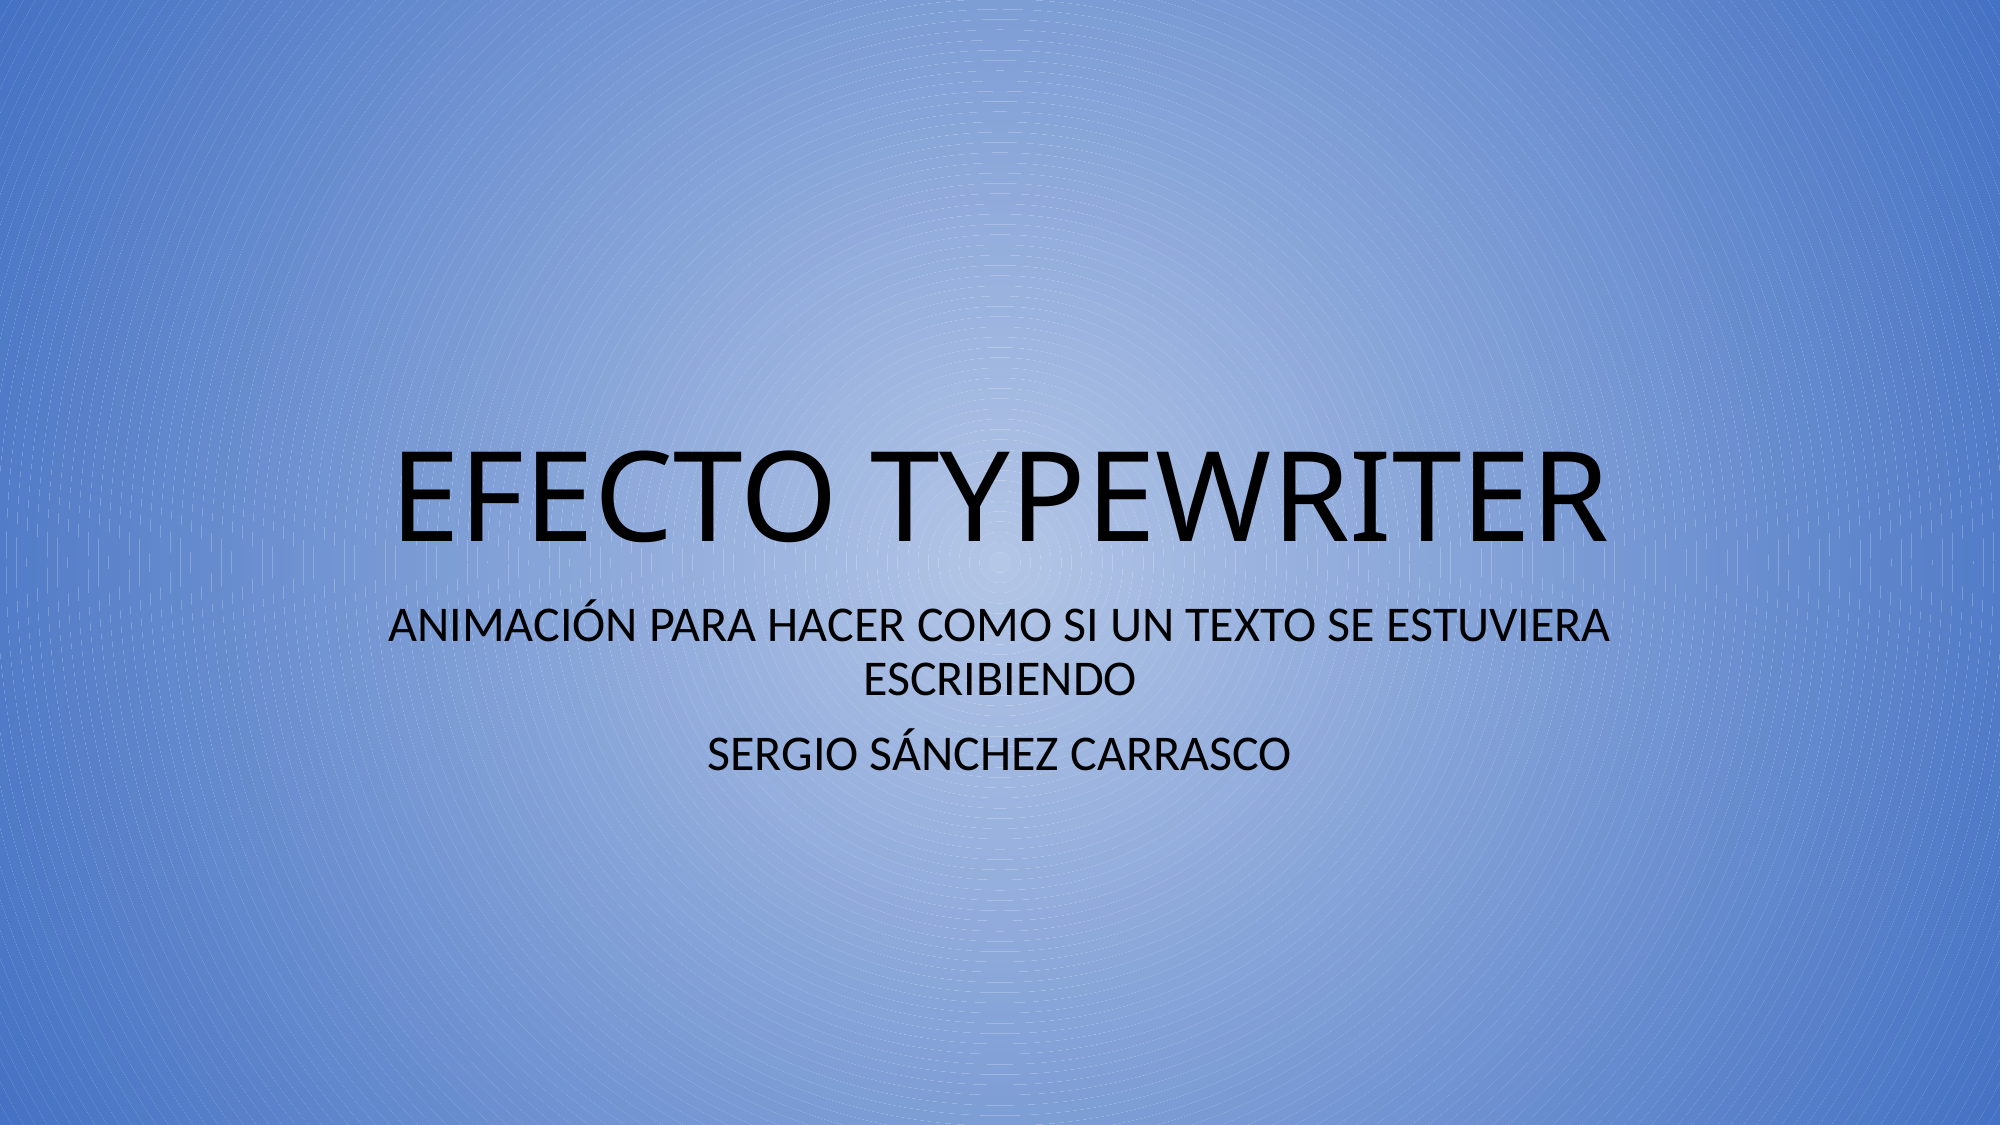

# EFECTO TYPEWRITER
ANIMACIÓN PARA HACER COMO SI UN TEXTO SE ESTUVIERA ESCRIBIENDO
SERGIO SÁNCHEZ CARRASCO